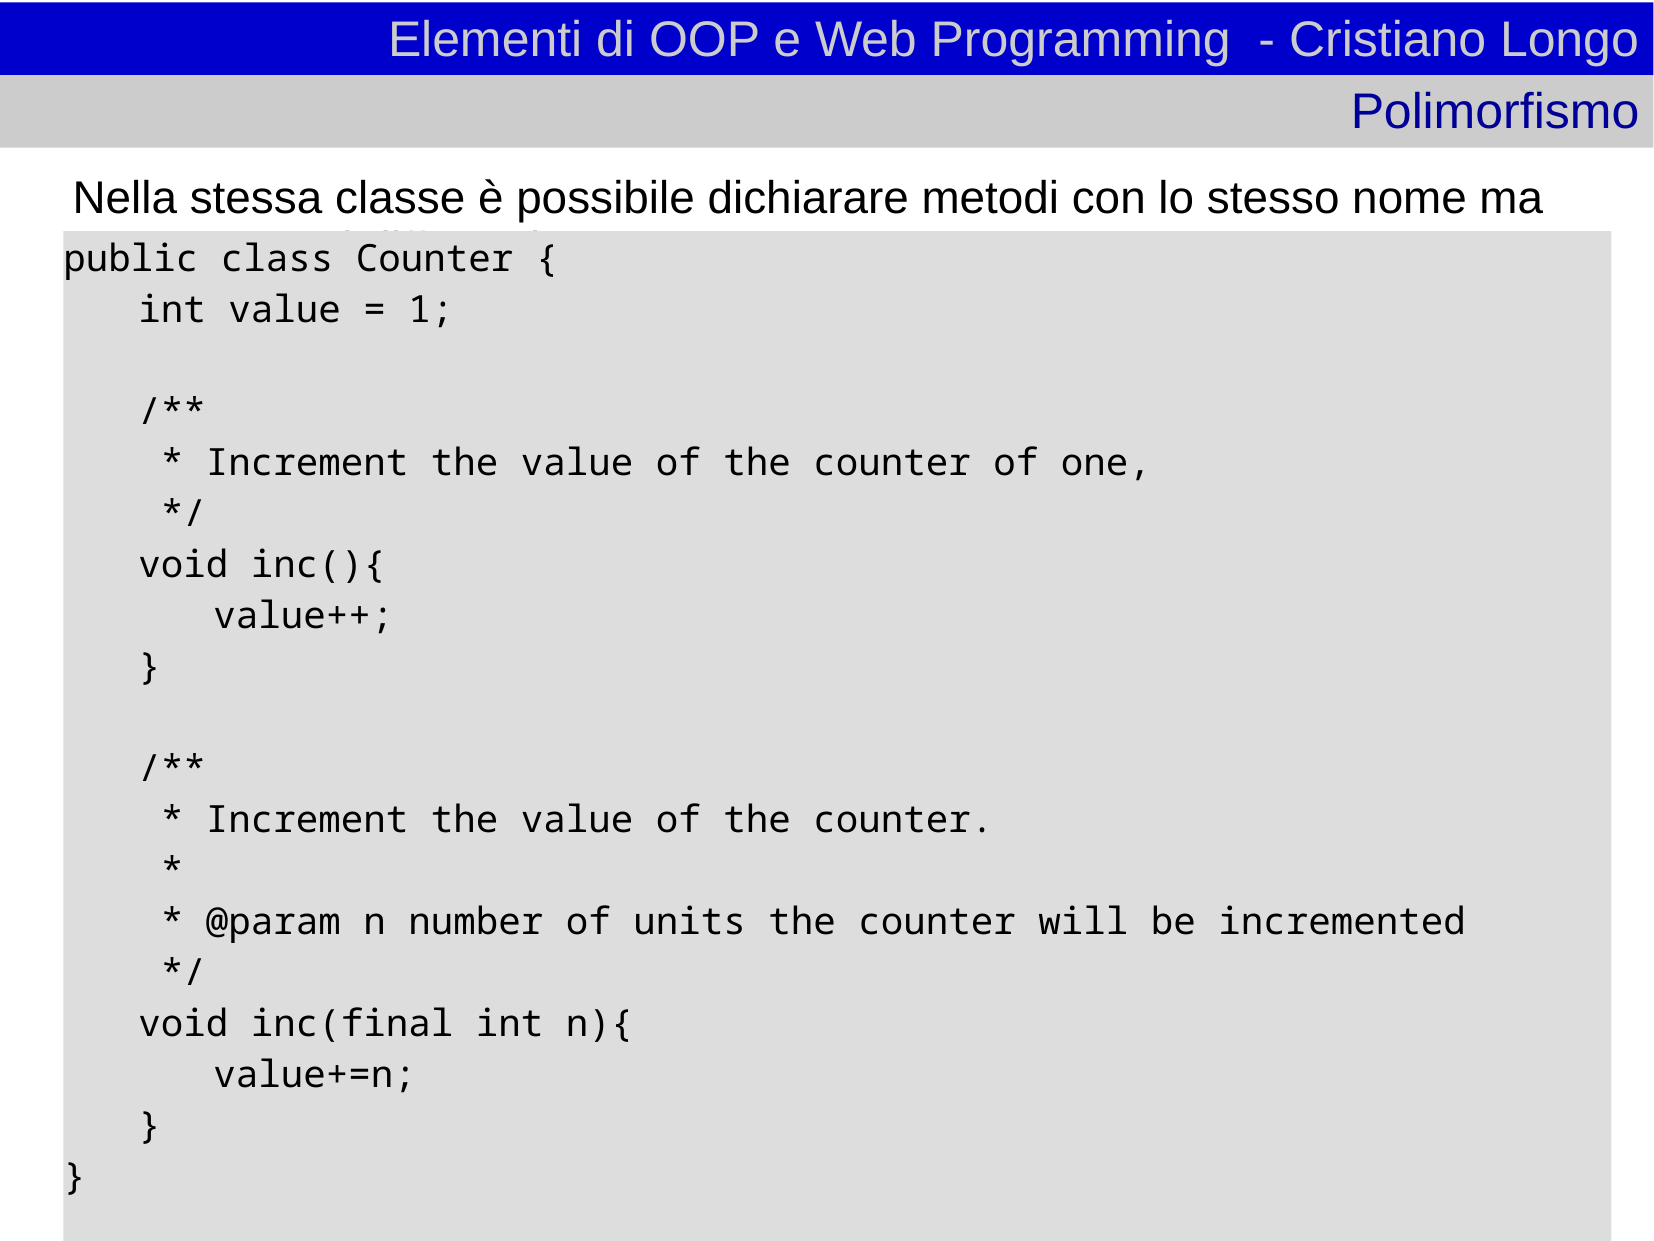

# Elementi di OOP e Web Programming - Cristiano Longo
Polimorfismo
Nella stessa classe è possibile dichiarare metodi con lo stesso nome ma con parametri differenti.
public class Counter {
	int value = 1;
	/**
	 * Increment the value of the counter of one,
	 */
	void inc(){
		value++;
	}
	/**
	 * Increment the value of the counter.
	 *
	 * @param n number of units the counter will be incremented
	 */
	void inc(final int n){
		value+=n;
	}
}